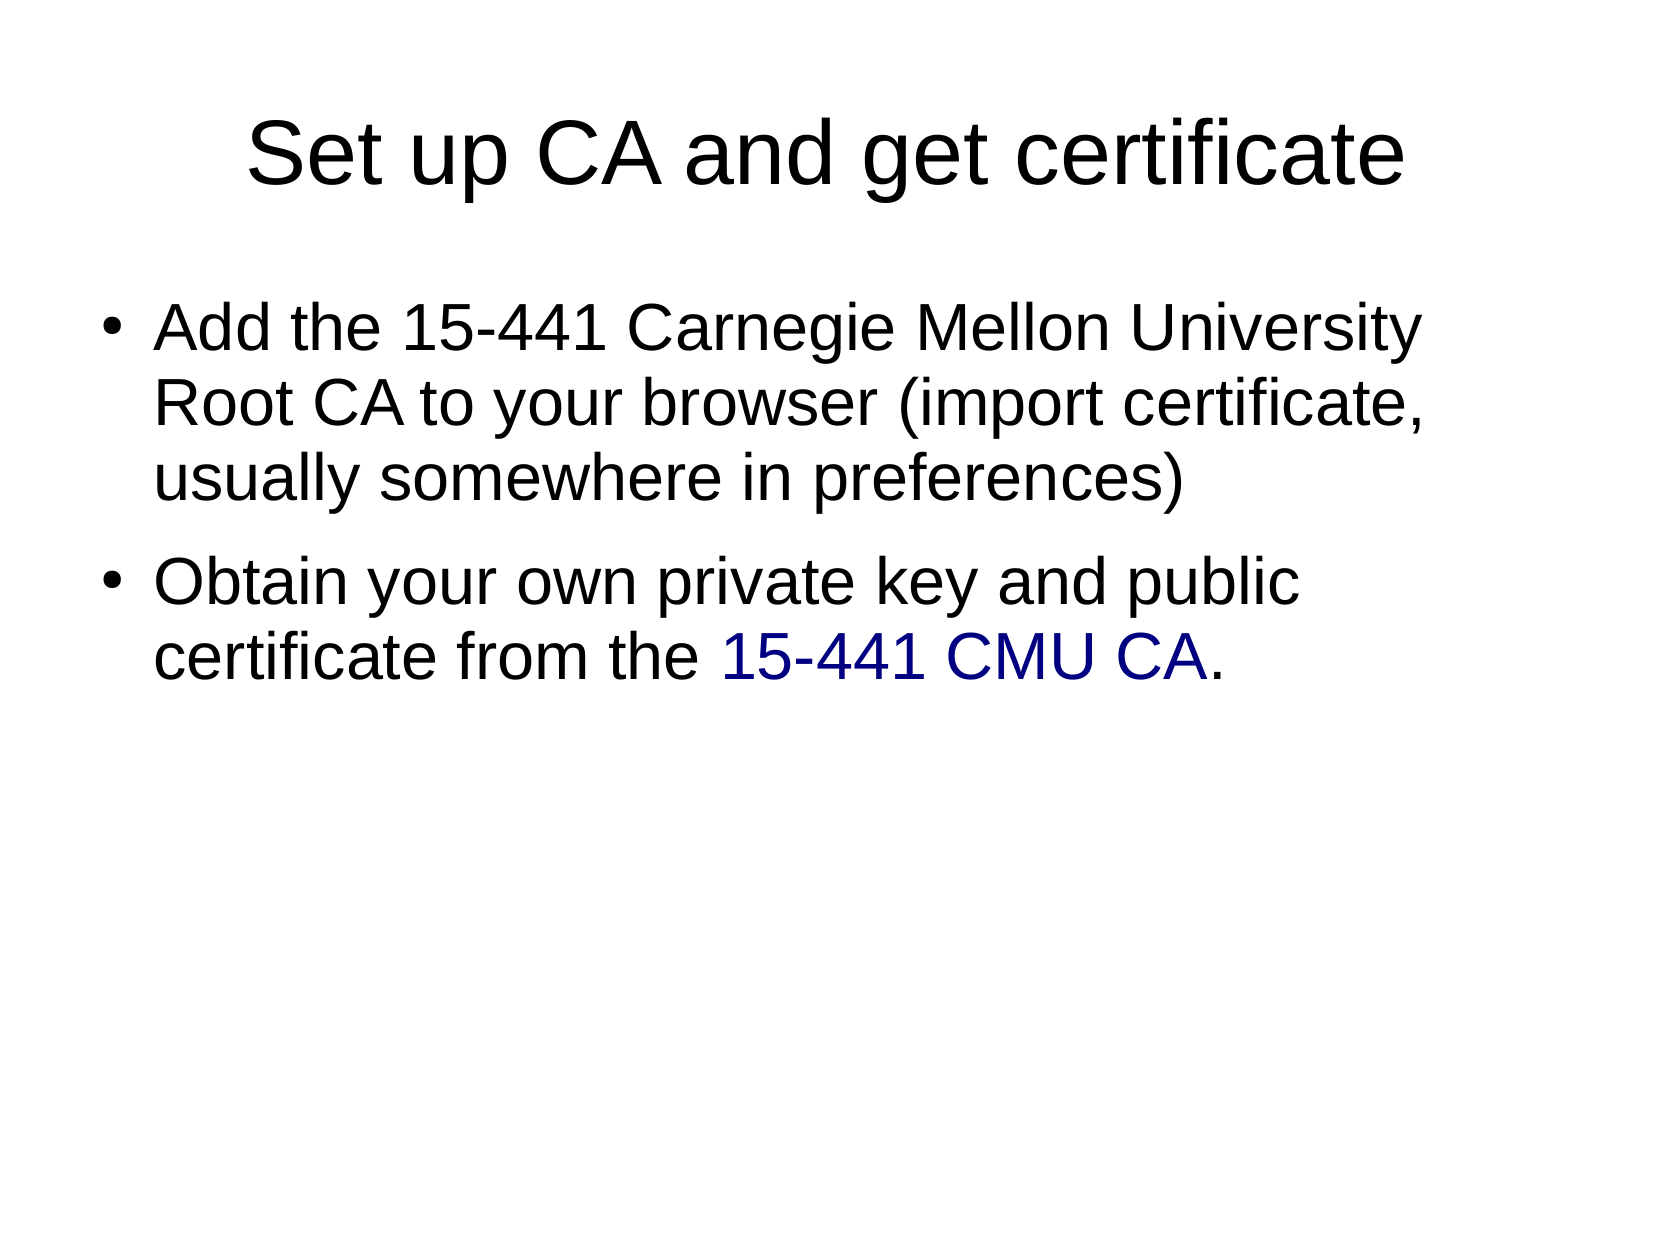

# Set up CA and get certificate
Add the 15-441 Carnegie Mellon University Root CA to your browser (import certificate, usually somewhere in preferences)
Obtain your own private key and public certificate from the 15-441 CMU CA.